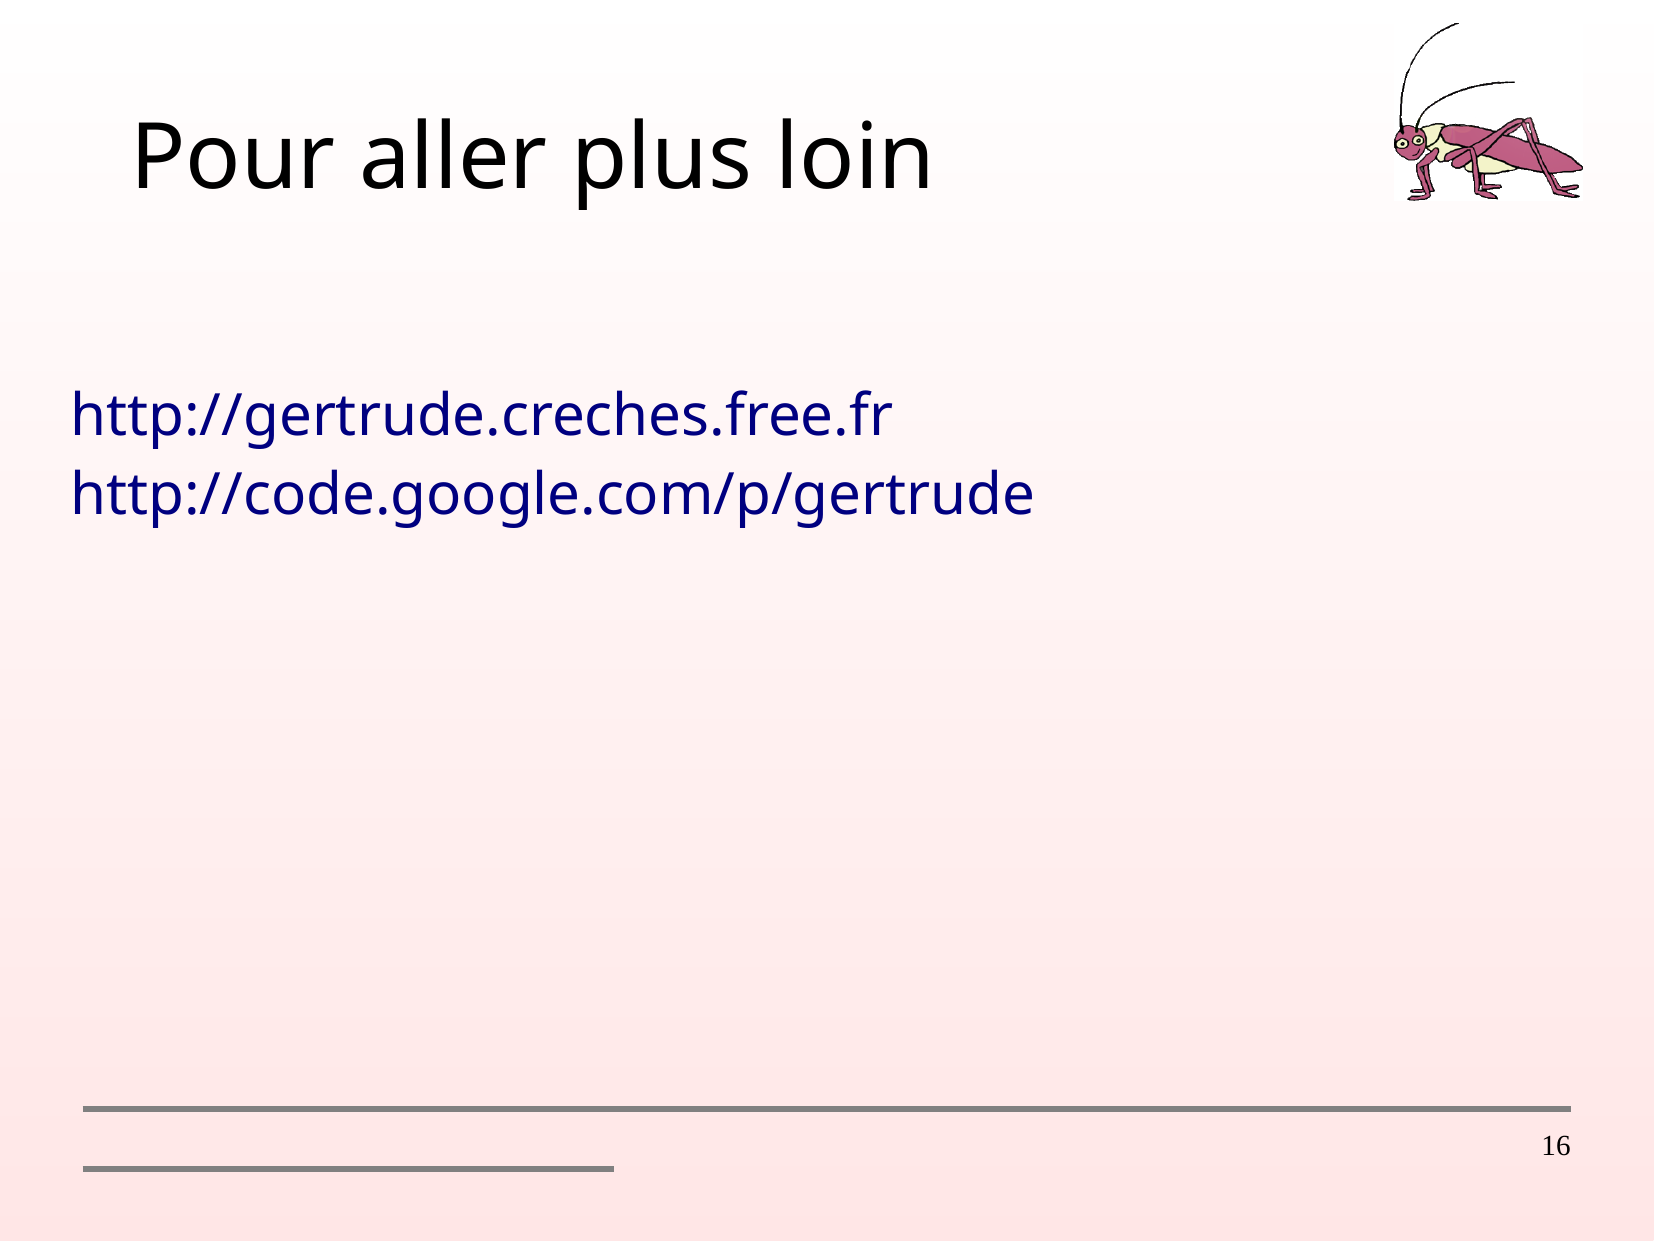

# Pour aller plus loin
http://gertrude.creches.free.fr
http://code.google.com/p/gertrude
16